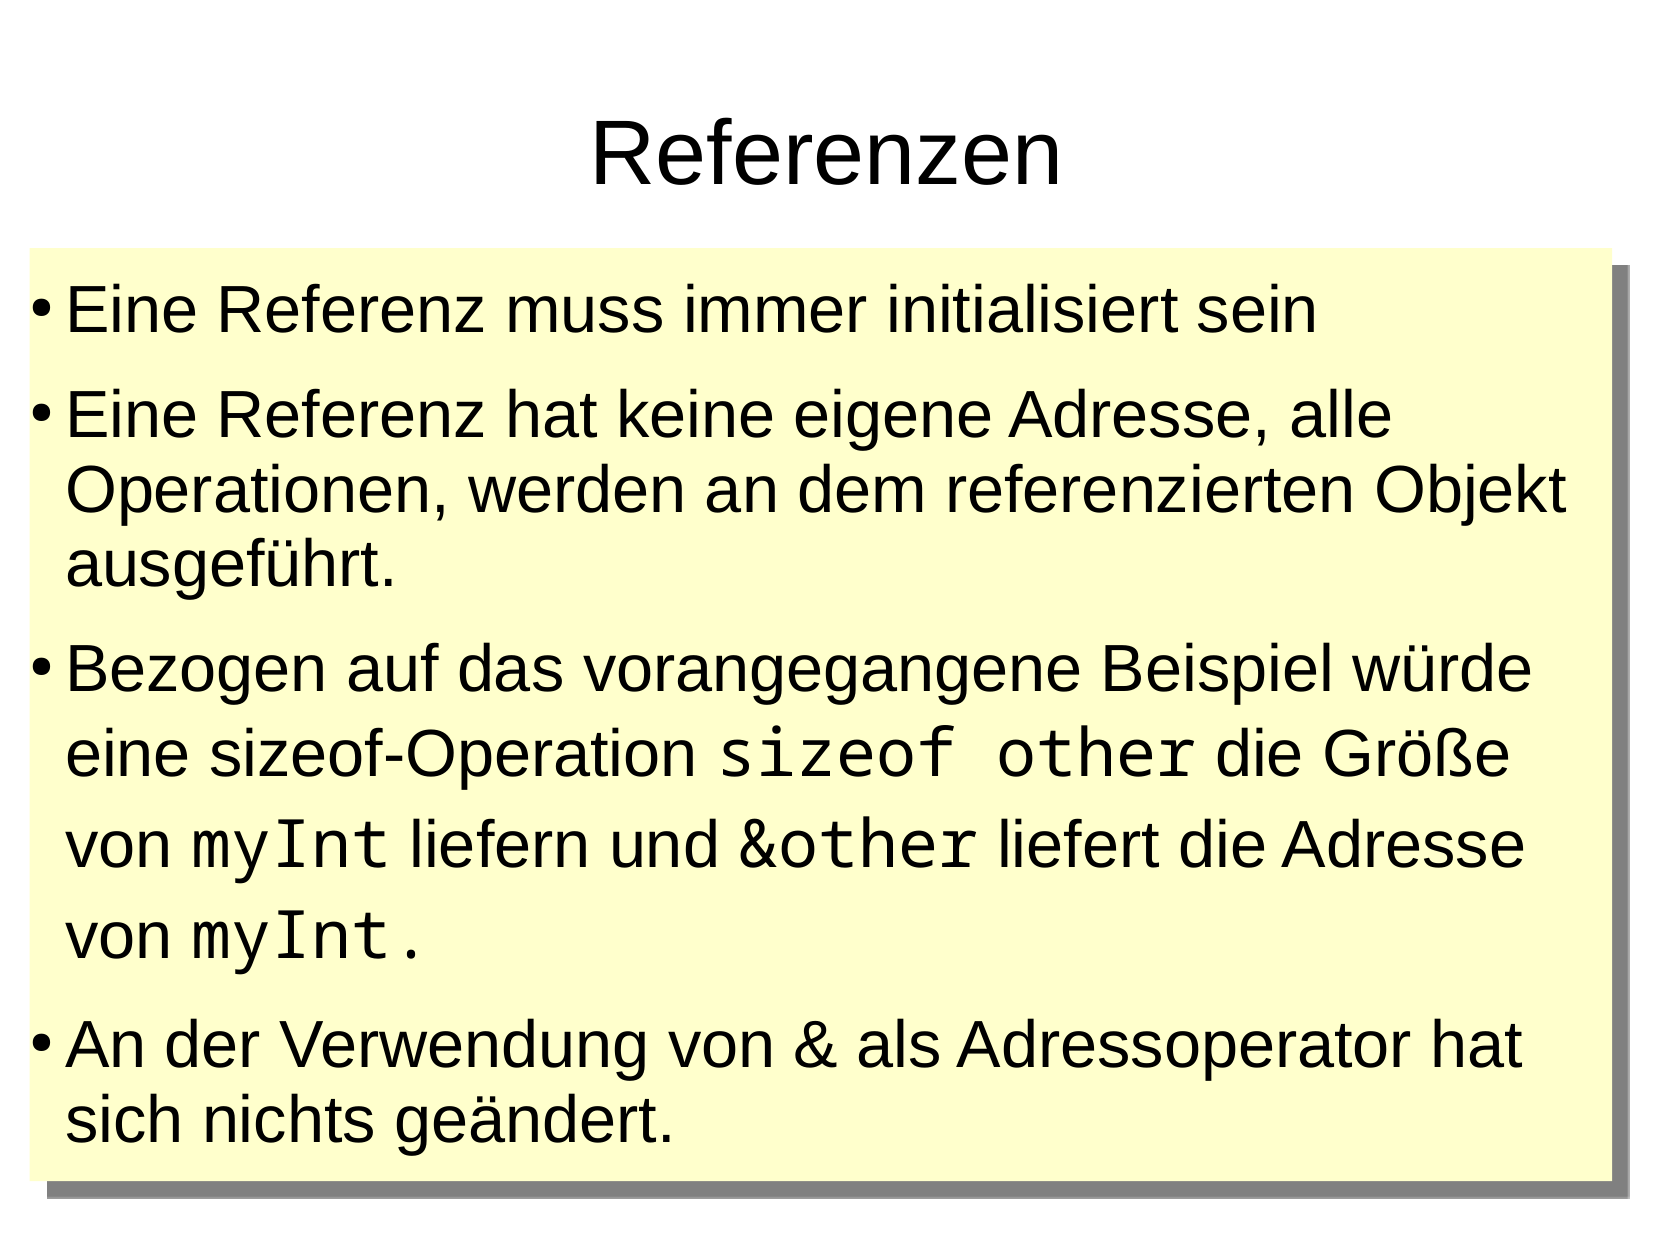

# Referenzen
Eine Referenz muss immer initialisiert sein
Eine Referenz hat keine eigene Adresse, alle Operationen, werden an dem referenzierten Objekt ausgeführt.
Bezogen auf das vorangegangene Beispiel würde eine sizeof-Operation sizeof other die Größe von myInt liefern und &other liefert die Adresse von myInt.
An der Verwendung von & als Adressoperator hat sich nichts geändert.
5